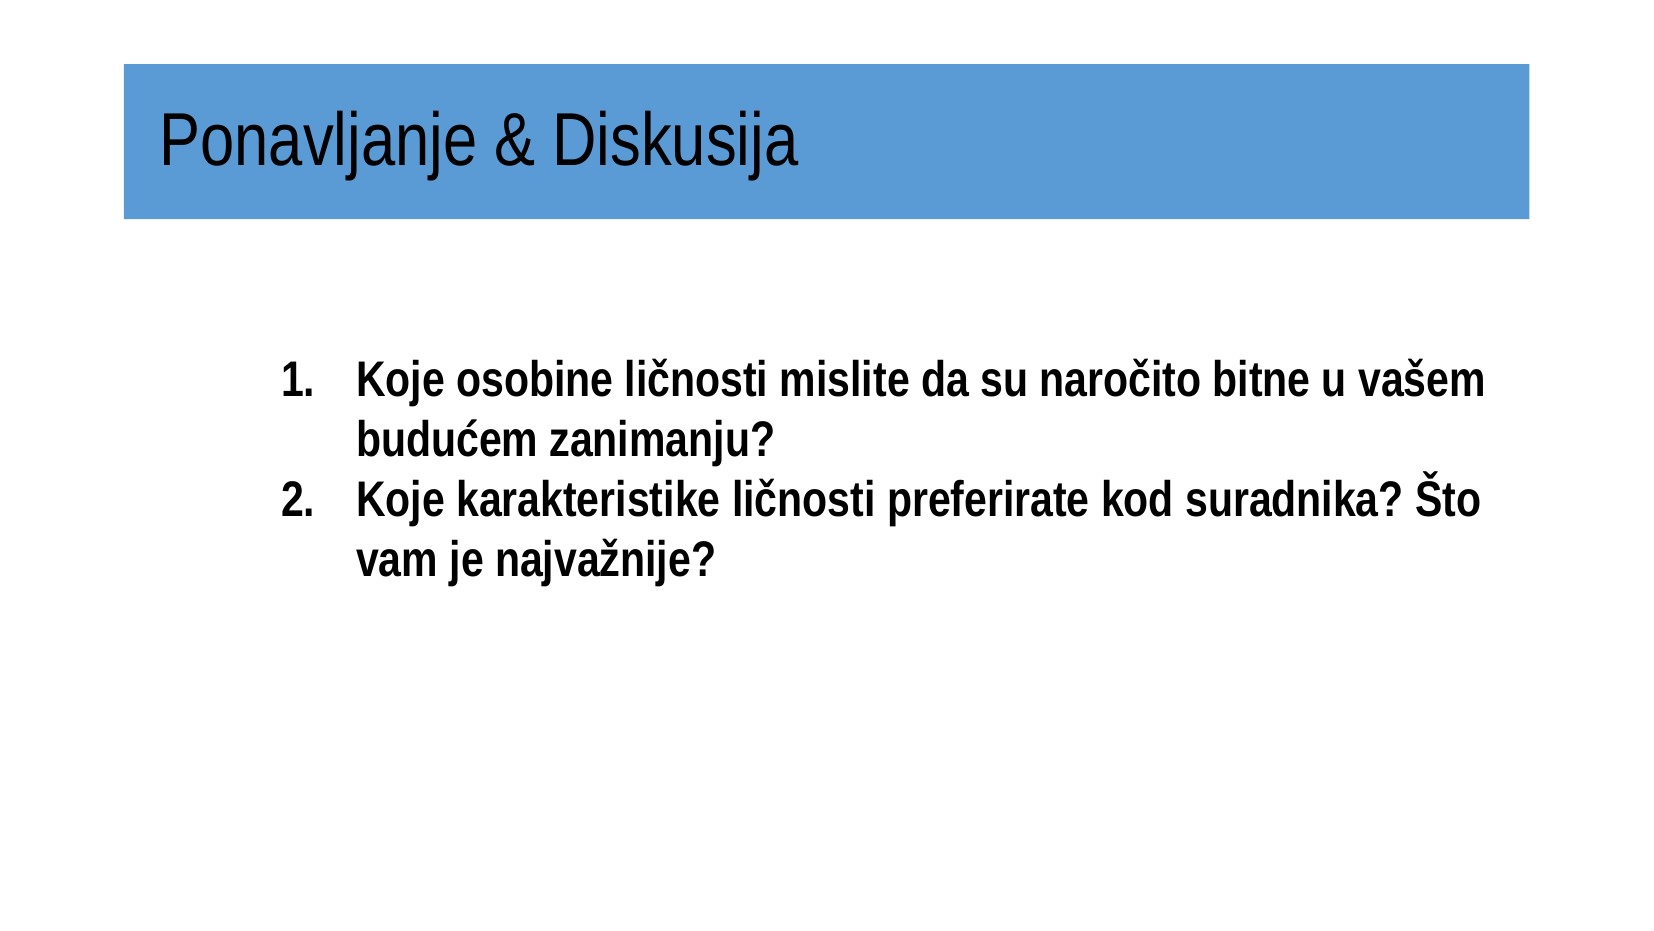

# Ponavljanje & Diskusija
Koje osobine ličnosti mislite da su naročito bitne u vašem budućem zanimanju?
Koje karakteristike ličnosti preferirate kod suradnika? Što vam je najvažnije?